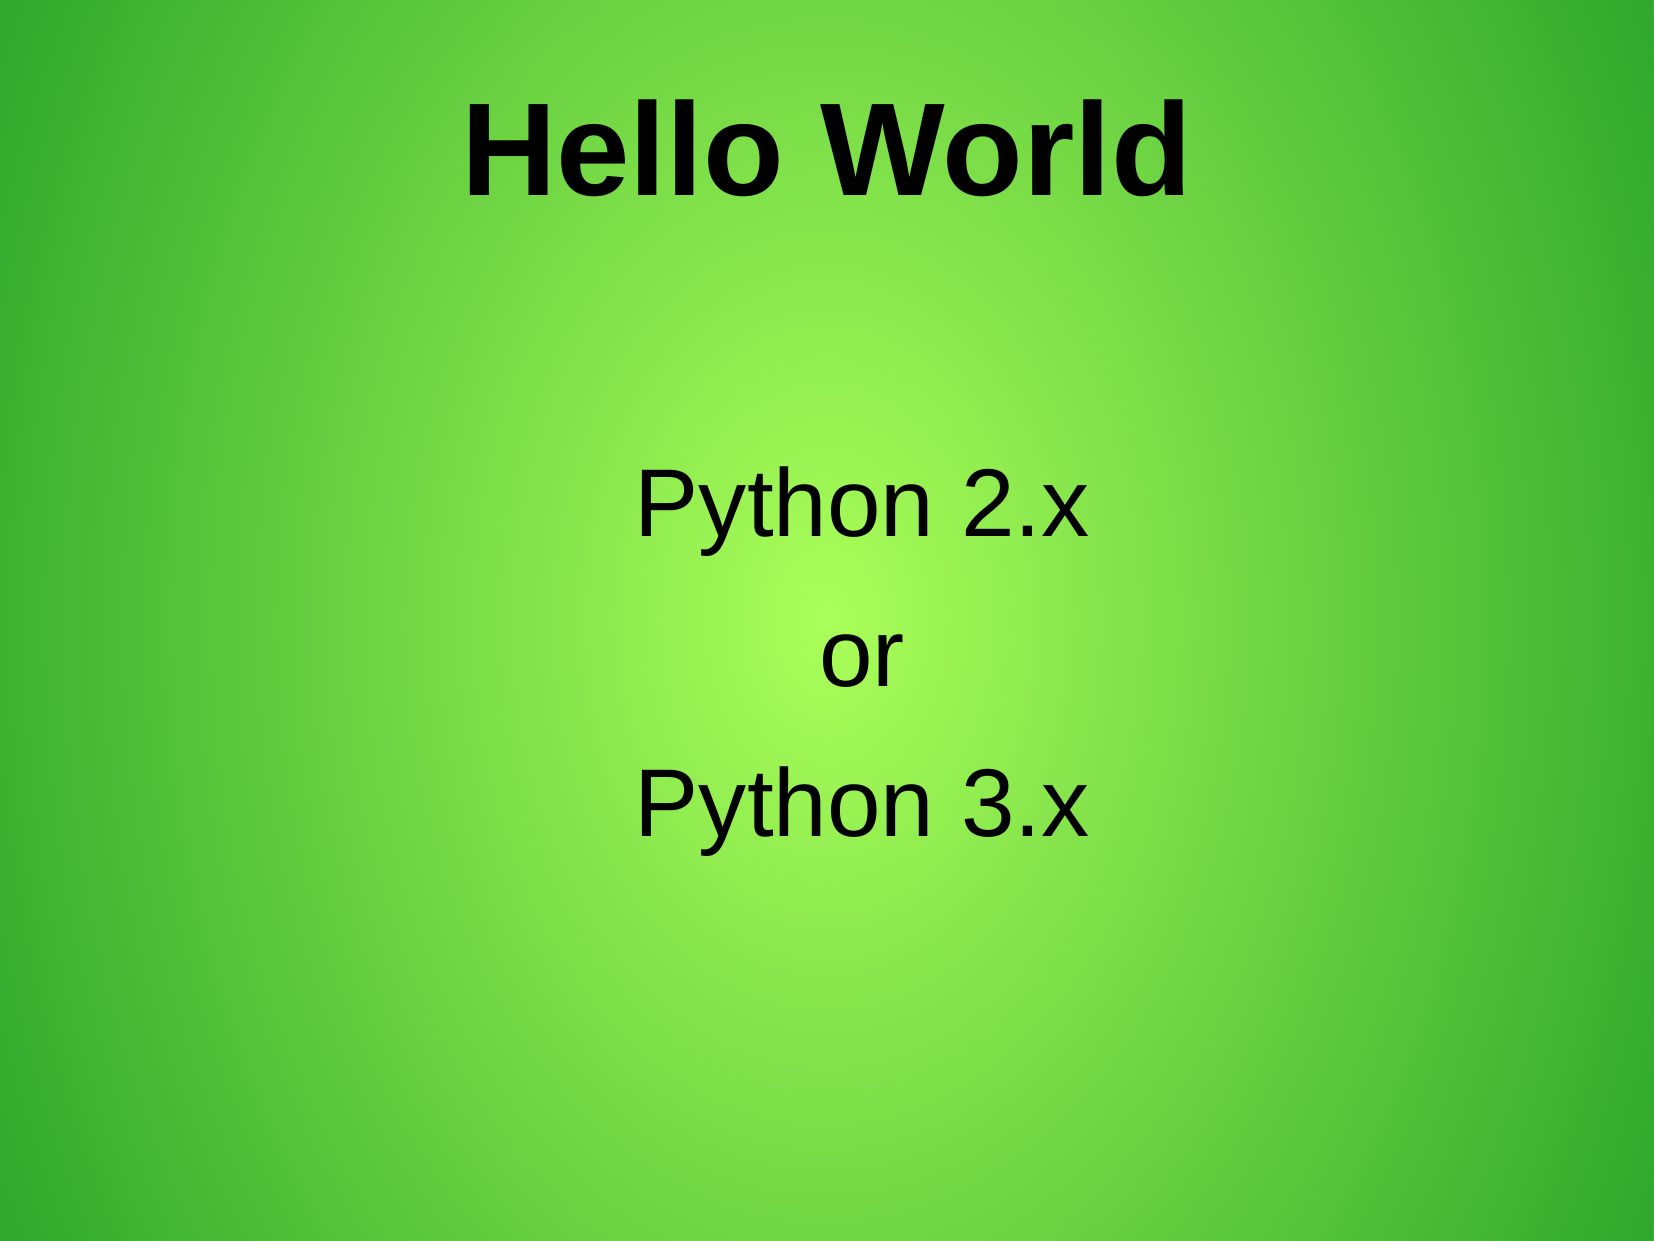

# Hello World
Python 2.x
or
Python 3.x